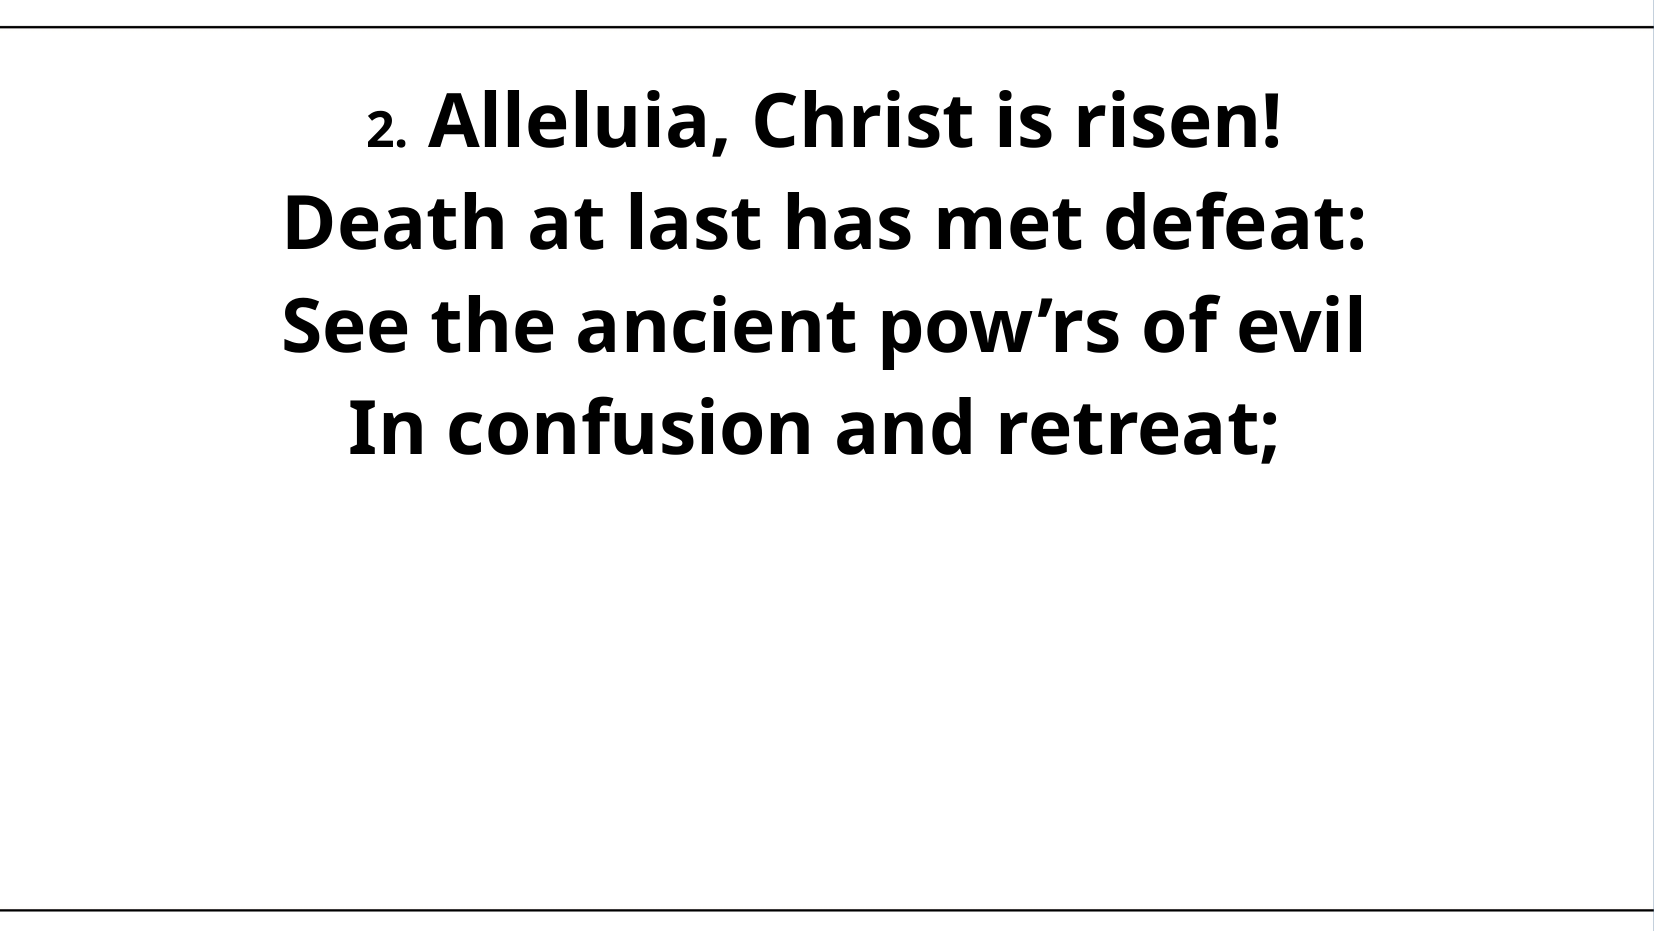

2. Alleluia, Christ is risen!
Death at last has met defeat:
See the ancient pow’rs of evil
In confusion and retreat;